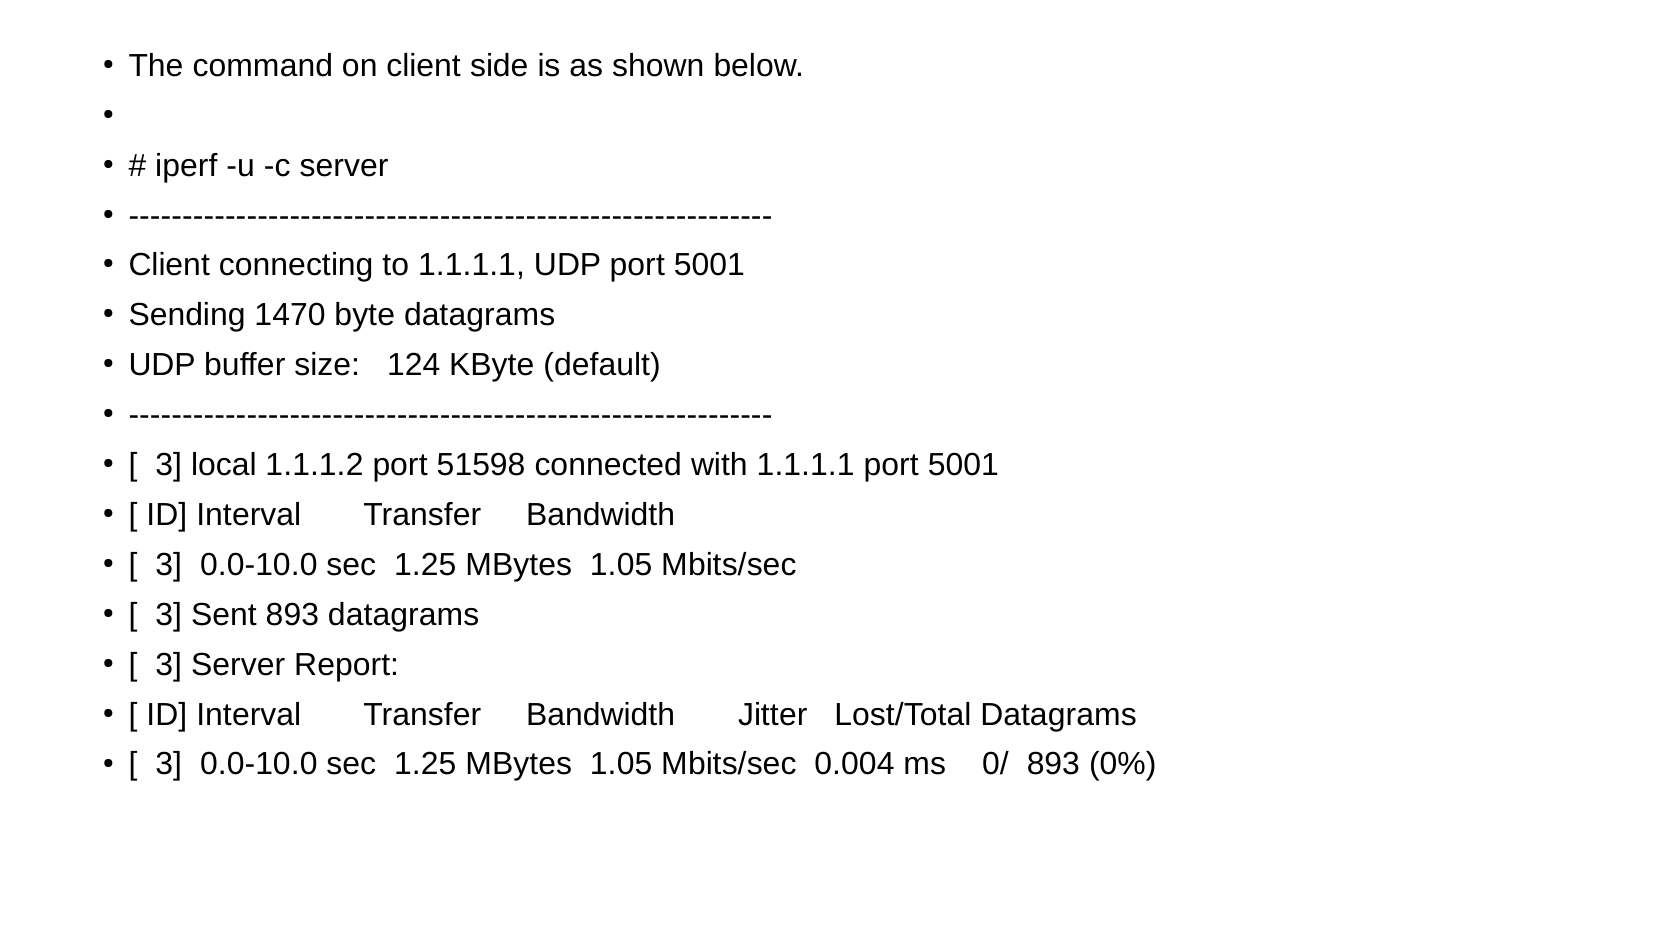

# The command on client side is as shown below.
# iperf -u -c server
------------------------------------------------------------
Client connecting to 1.1.1.1, UDP port 5001
Sending 1470 byte datagrams
UDP buffer size: 124 KByte (default)
------------------------------------------------------------
[ 3] local 1.1.1.2 port 51598 connected with 1.1.1.1 port 5001
[ ID] Interval Transfer Bandwidth
[ 3] 0.0-10.0 sec 1.25 MBytes 1.05 Mbits/sec
[ 3] Sent 893 datagrams
[ 3] Server Report:
[ ID] Interval Transfer Bandwidth Jitter Lost/Total Datagrams
[ 3] 0.0-10.0 sec 1.25 MBytes 1.05 Mbits/sec 0.004 ms 0/ 893 (0%)